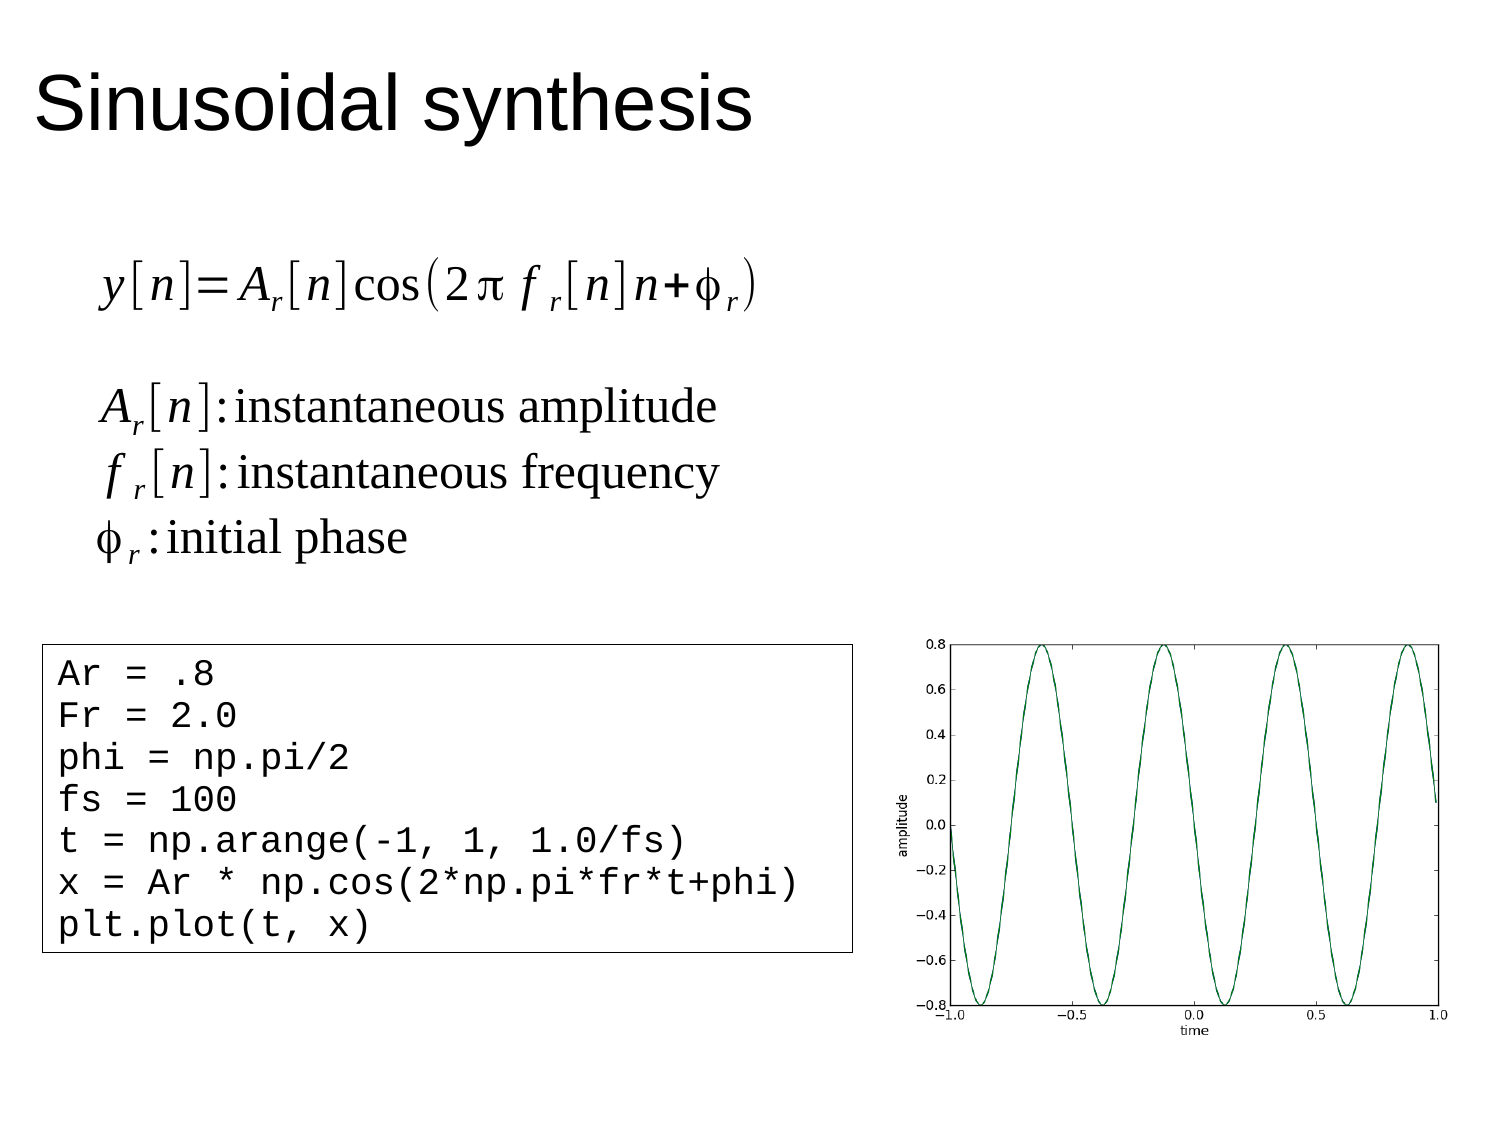

# Sinusoidal synthesis
Ar = .8
Fr = 2.0
phi = np.pi/2
fs = 100
t = np.arange(-1, 1, 1.0/fs)
x = Ar * np.cos(2*np.pi*fr*t+phi)
plt.plot(t, x)